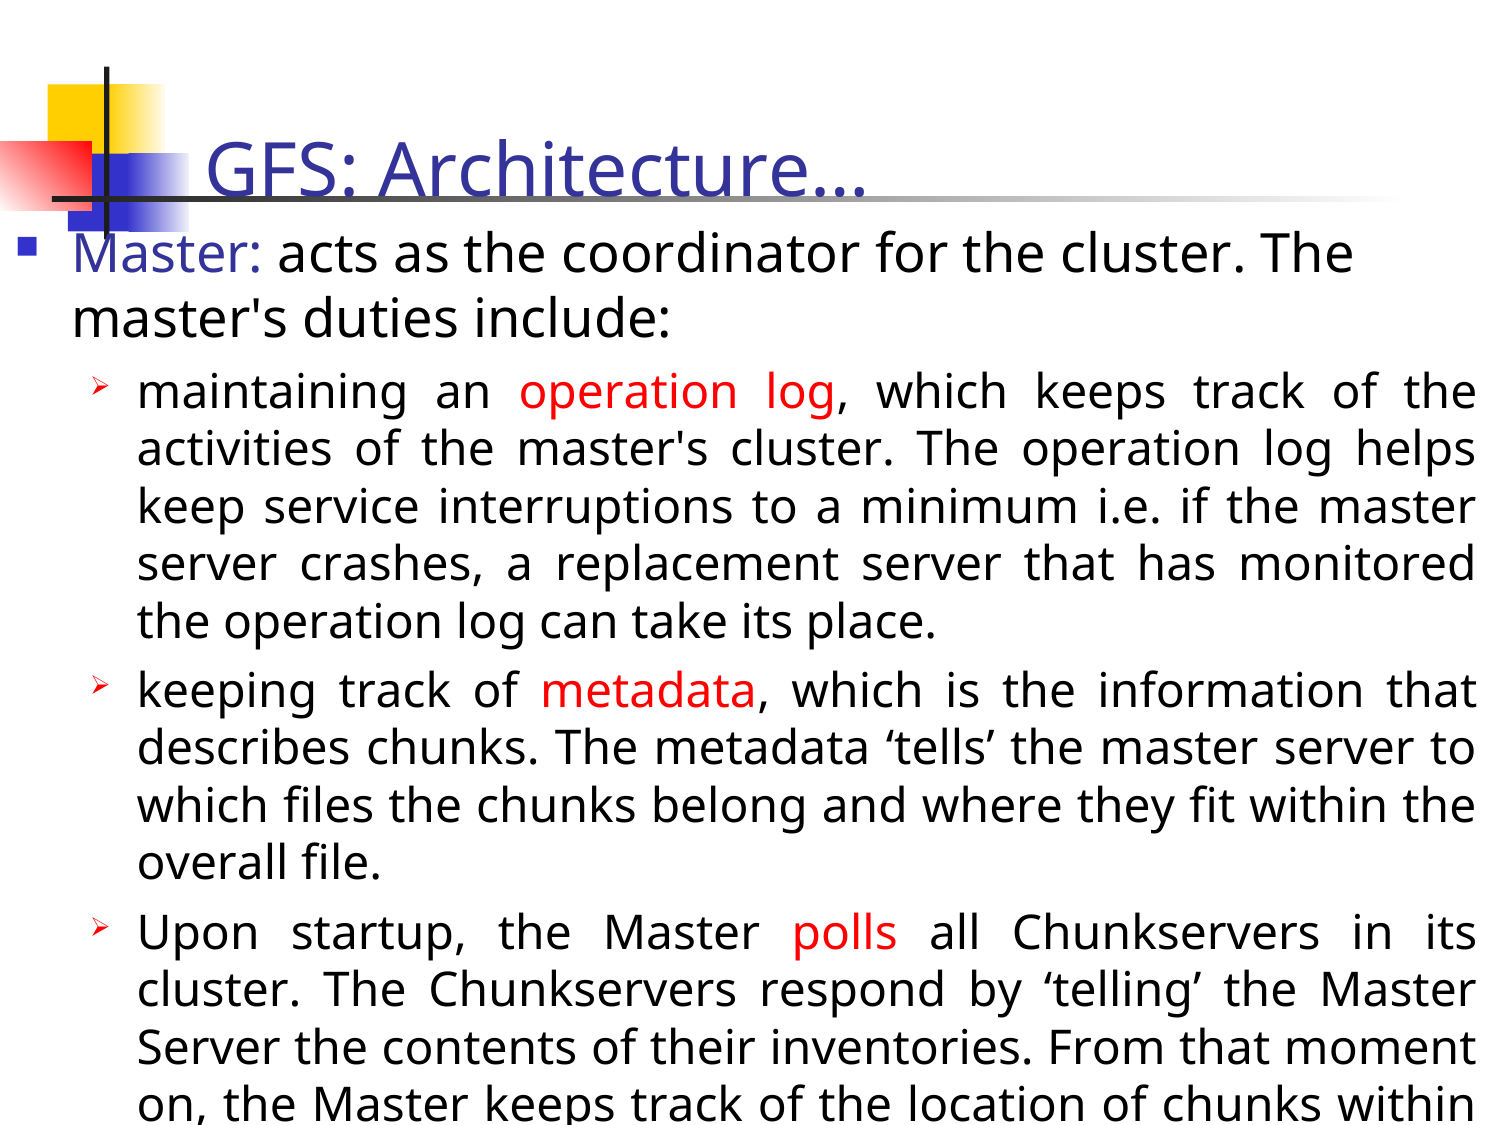

GFS: Architecture…
Master: acts as the coordinator for the cluster. The master's duties include:
maintaining an operation log, which keeps track of the activities of the master's cluster. The operation log helps keep service interruptions to a minimum i.e. if the master server crashes, a replacement server that has monitored the operation log can take its place.
keeping track of metadata, which is the information that describes chunks. The metadata ‘tells’ the master server to which files the chunks belong and where they fit within the overall file.
Upon startup, the Master polls all Chunkservers in its cluster. The Chunkservers respond by ‘telling’ the Master Server the contents of their inventories. From that moment on, the Master keeps track of the location of chunks within the cluster.